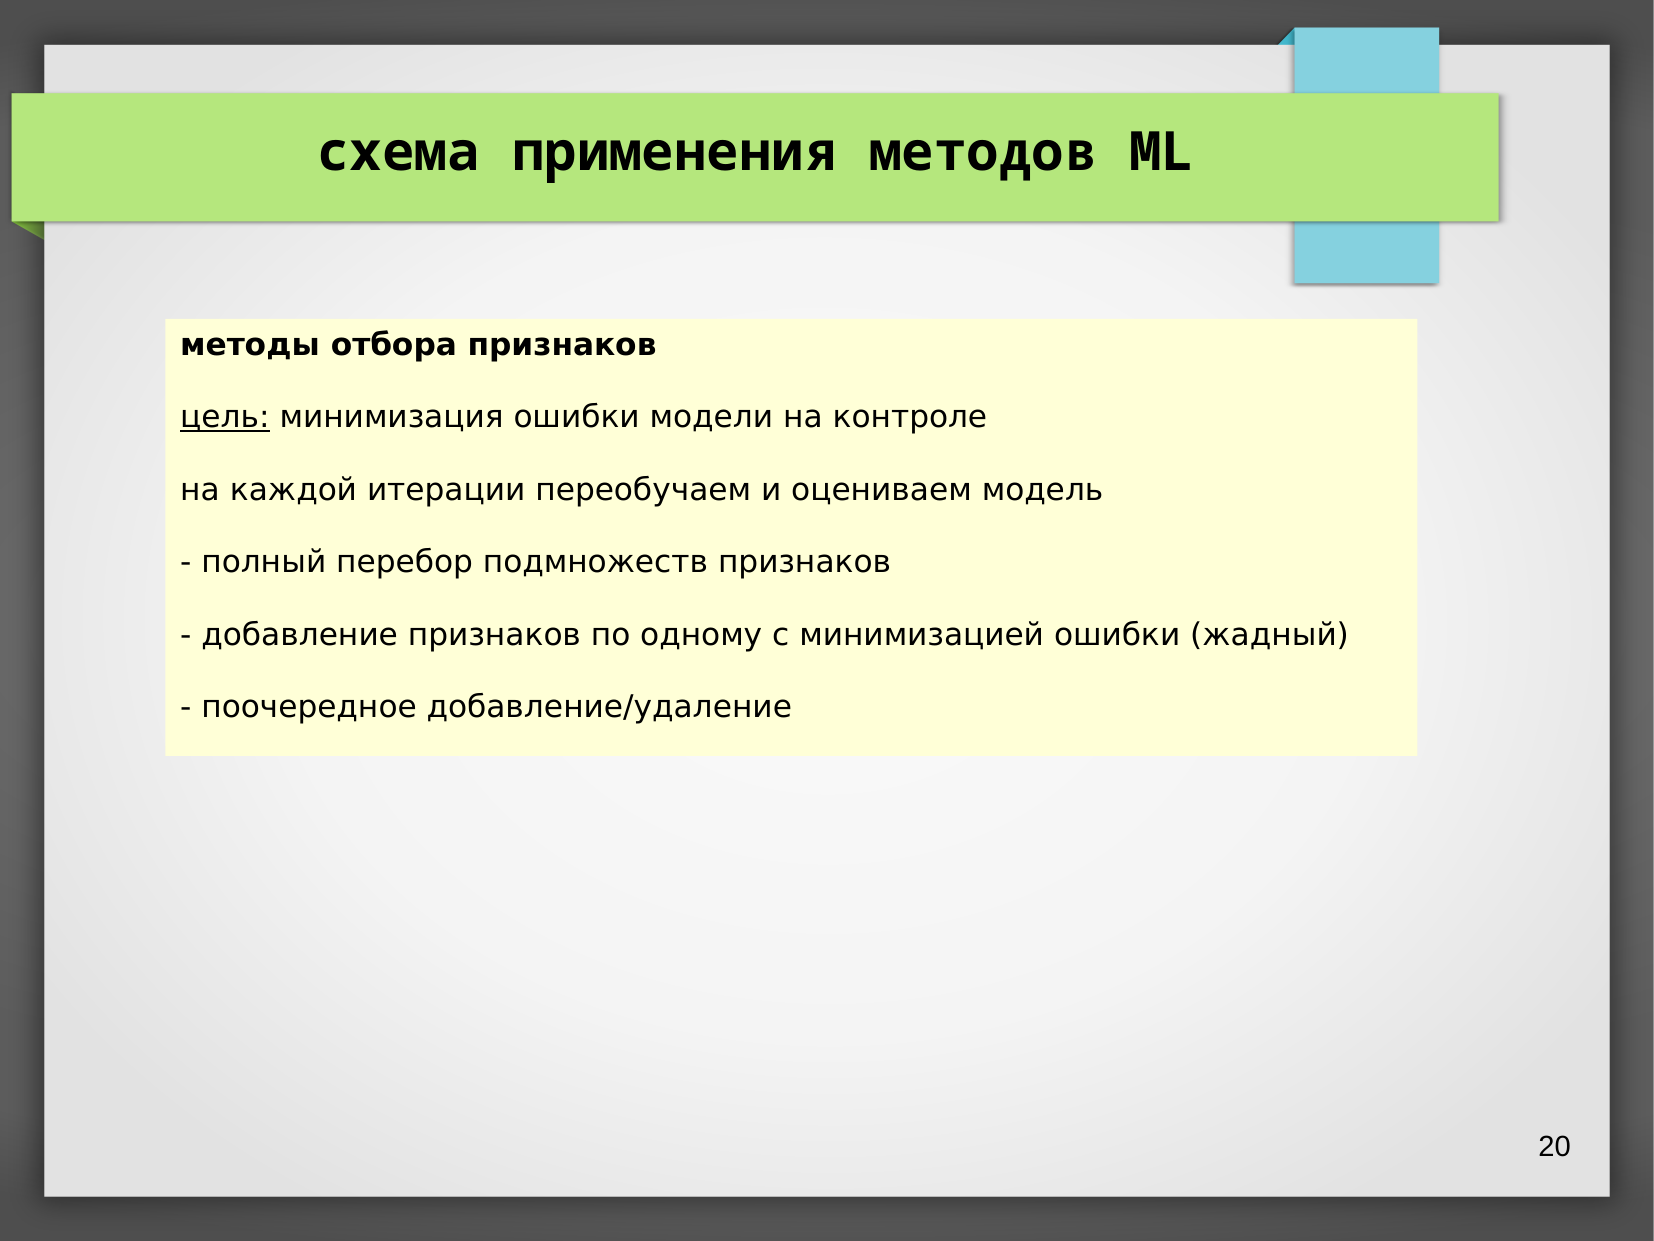

# схема применения методов ML
методы отбора признаков
цель: минимизация ошибки модели на контроле
на каждой итерации переобучаем и оцениваем модель
- полный перебор подмножеств признаков
- добавление признаков по одному с минимизацией ошибки (жадный)
- поочередное добавление/удаление
20